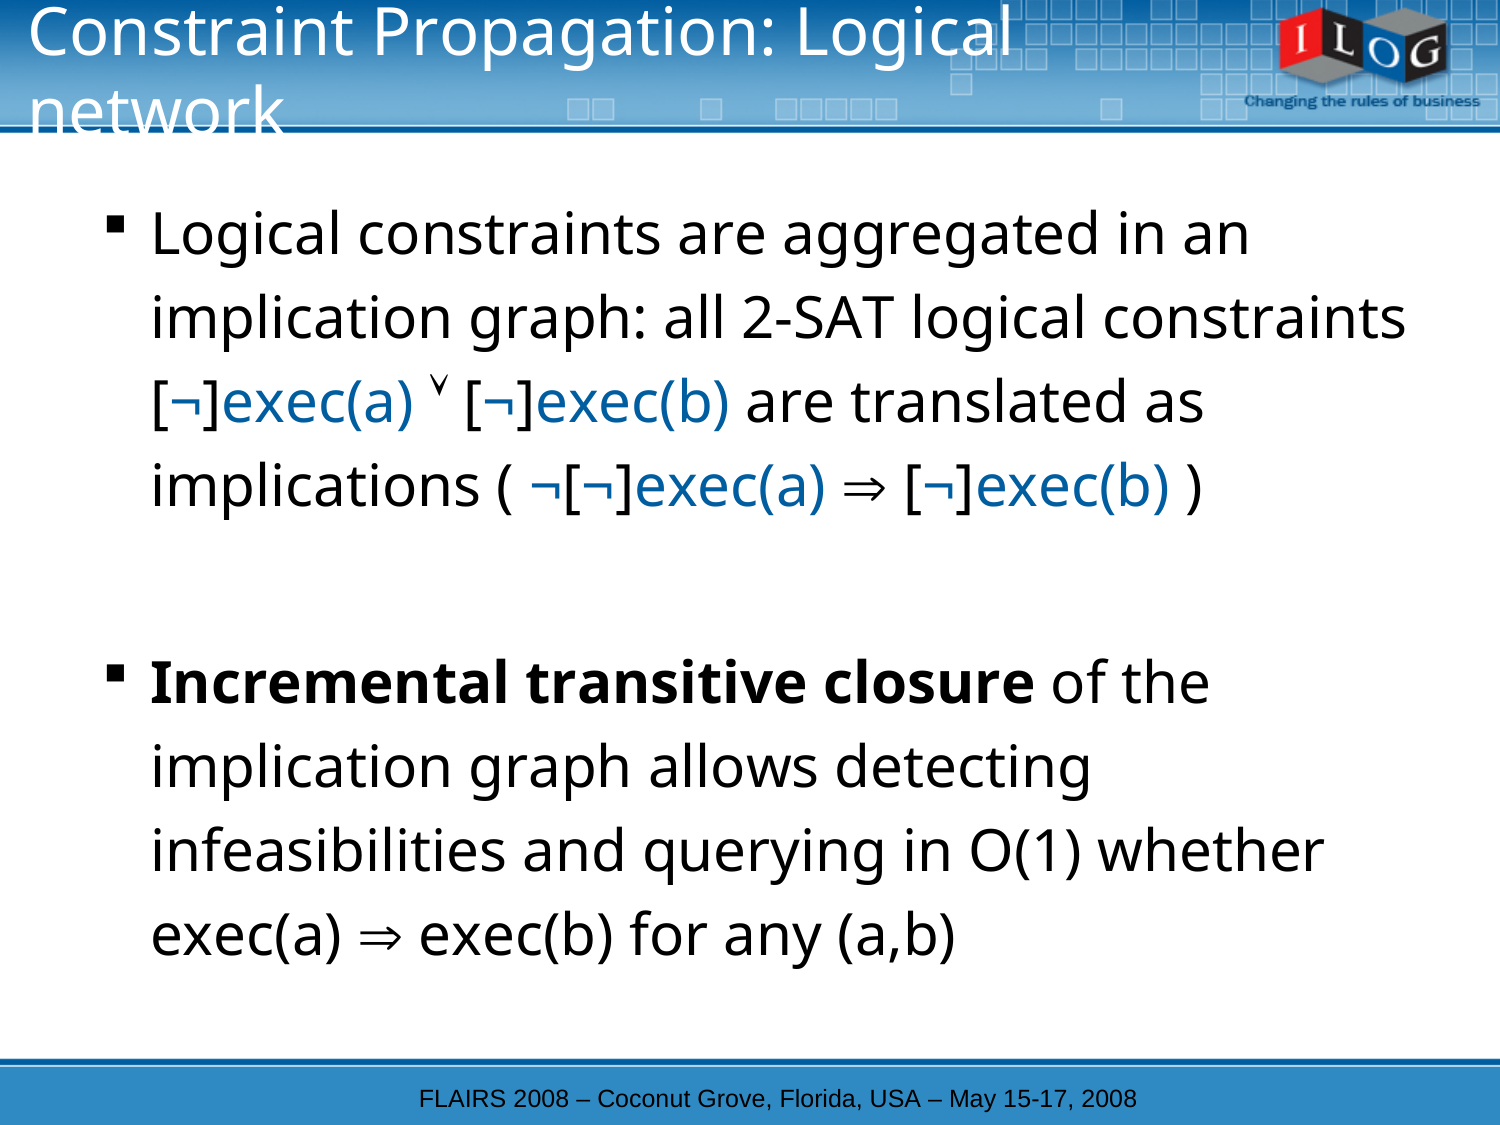

# Constraint Propagation: Logical network
Logical constraints are aggregated in an implication graph: all 2-SAT logical constraints [¬]exec(a)  [¬]exec(b) are translated as implications ( ¬[¬]exec(a)  [¬]exec(b) )
Incremental transitive closure of the implication graph allows detecting infeasibilities and querying in O(1) whether exec(a)  exec(b) for any (a,b)
29
© ILOG, All rights reserved